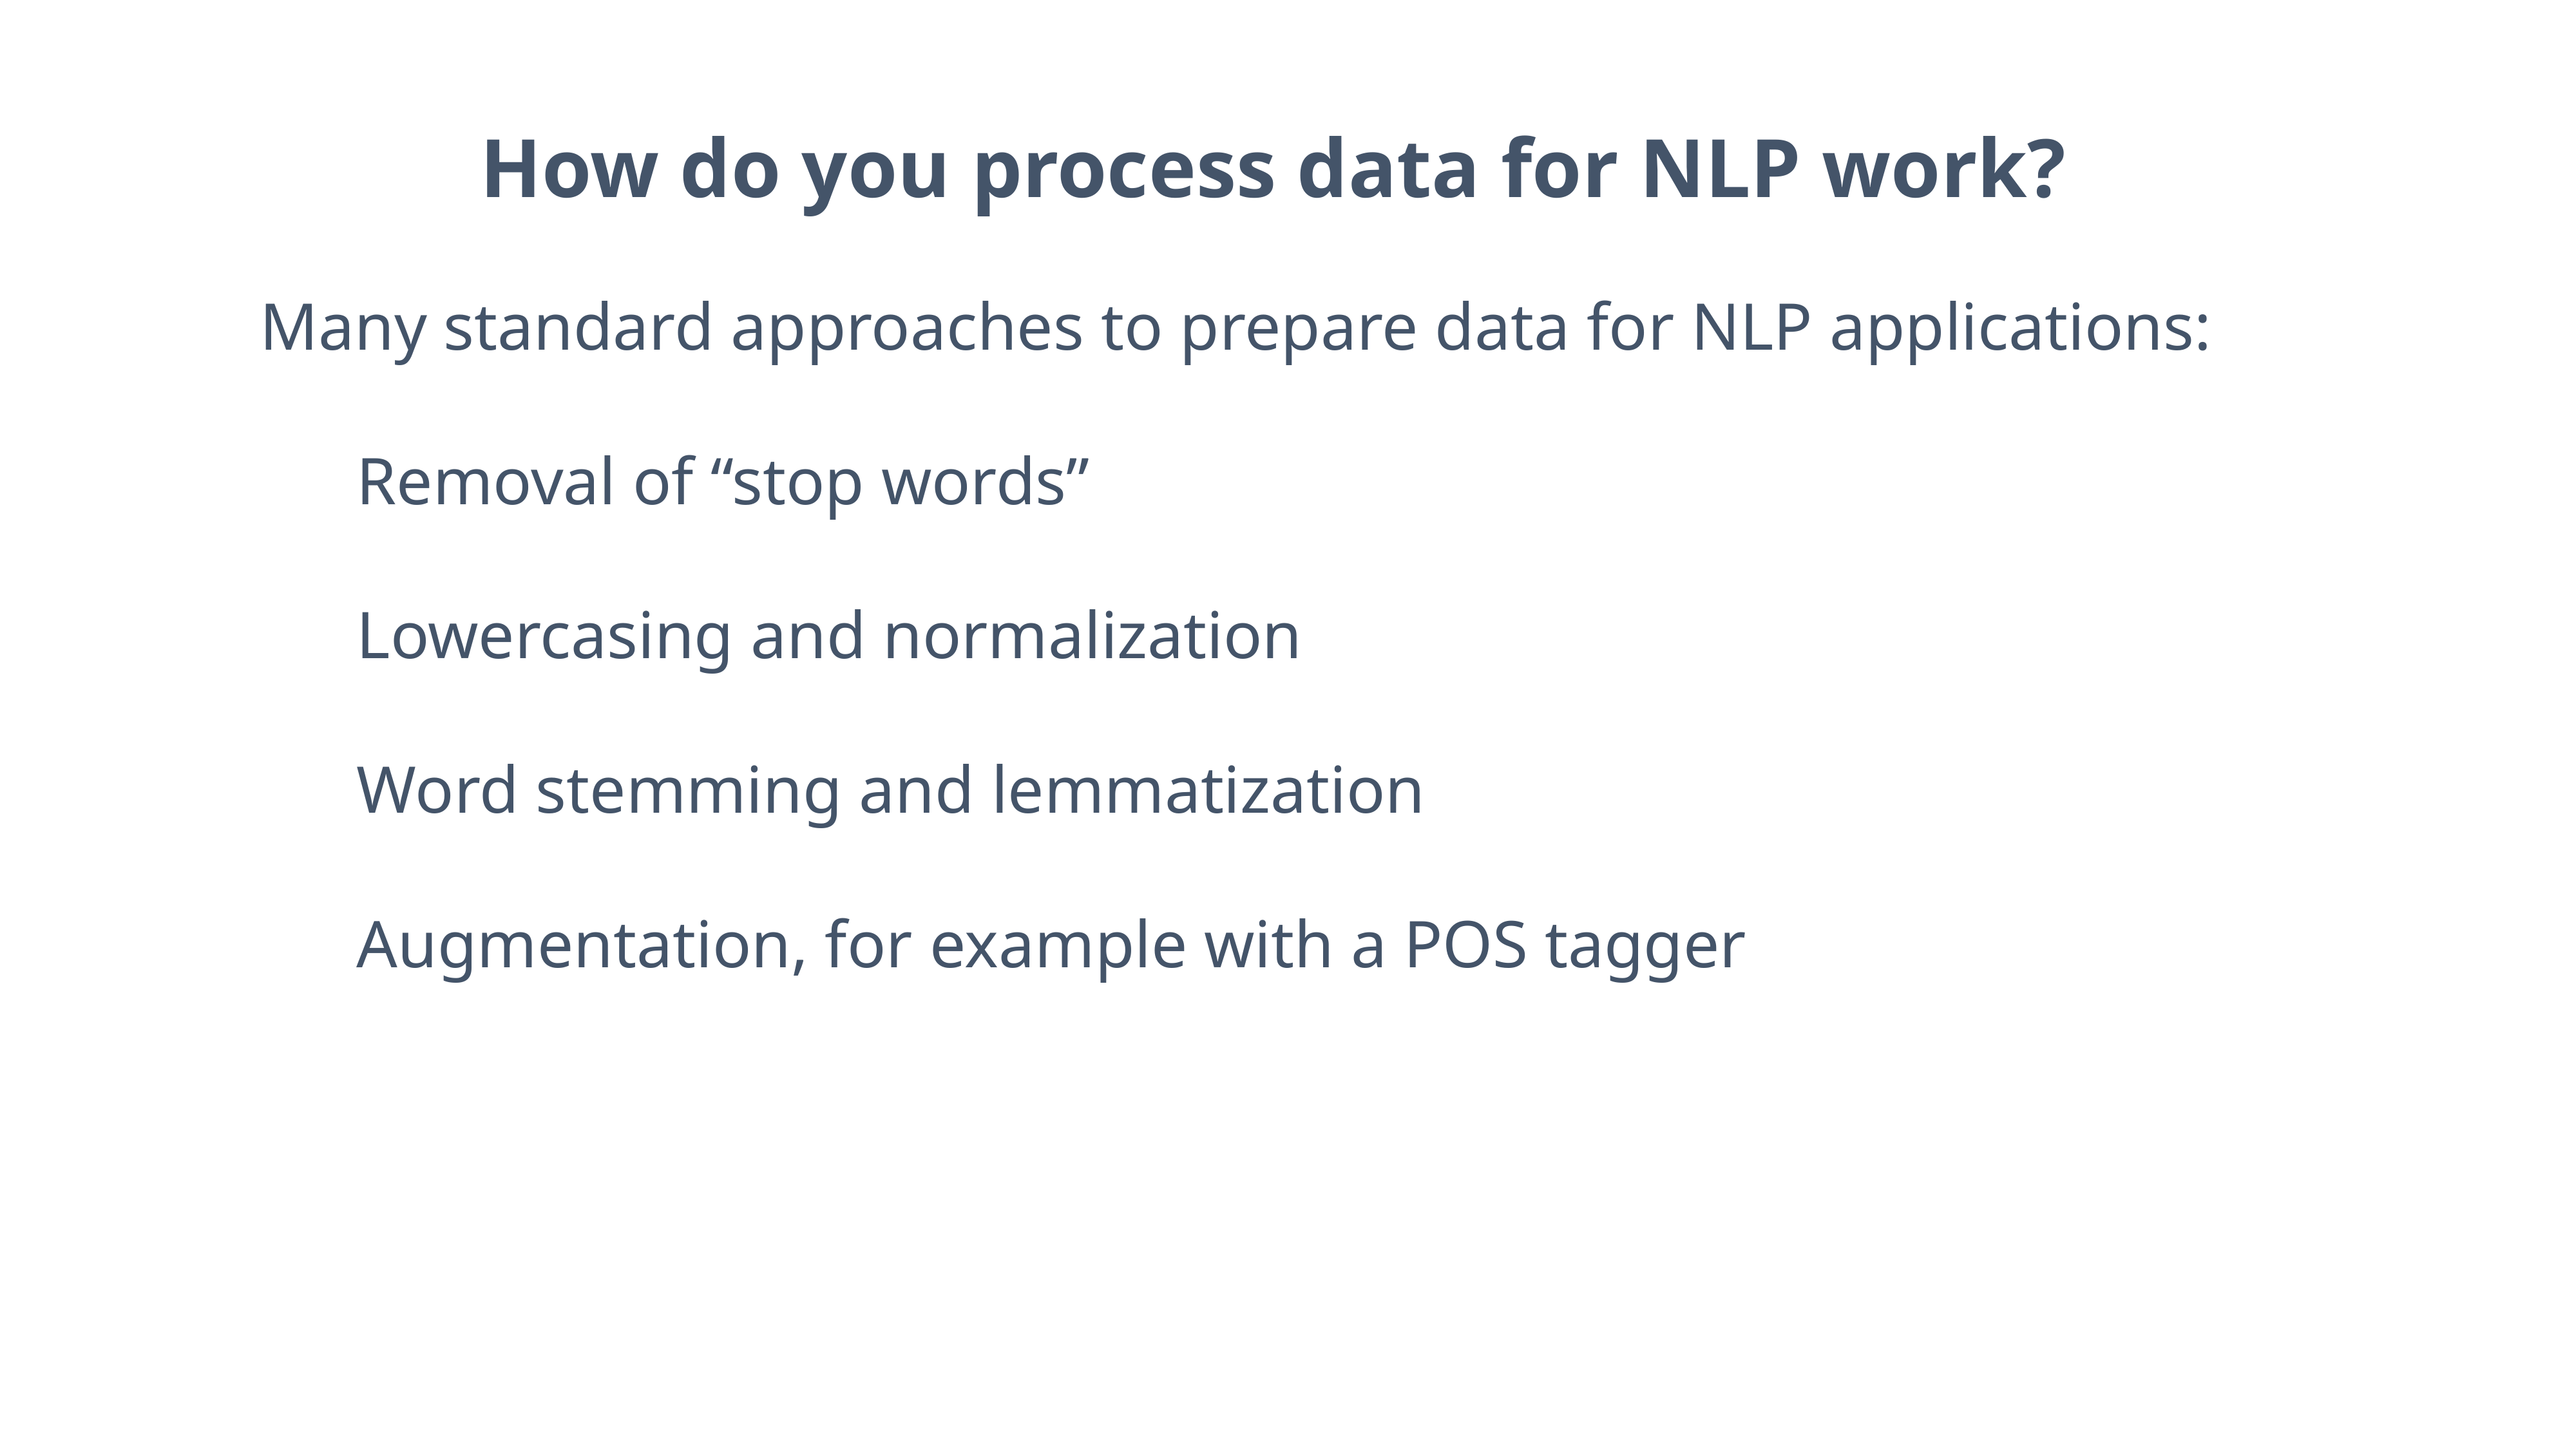

How do you process data for NLP work?
Many standard approaches to prepare data for NLP applications:
		Removal of “stop words”
		Lowercasing and normalization
		Word stemming and lemmatization
		Augmentation, for example with a POS tagger